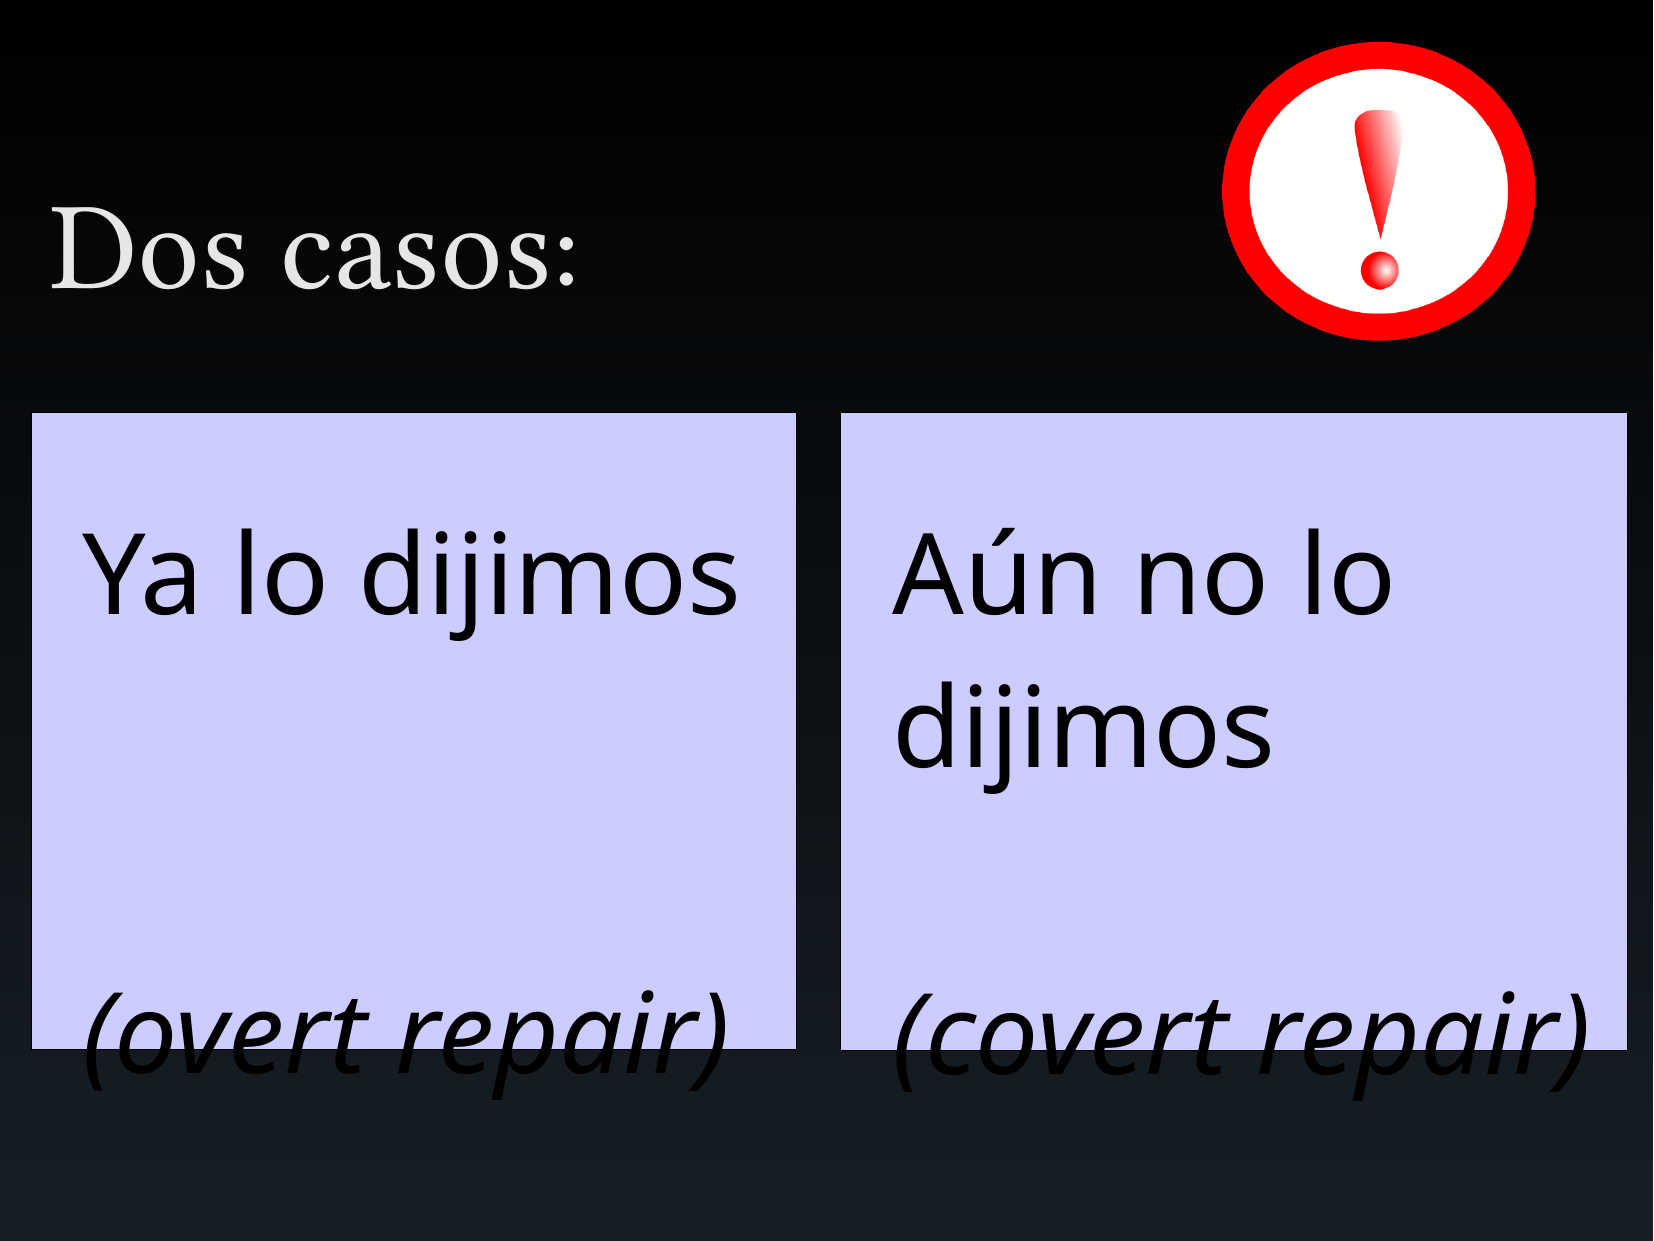

Dos casos:
Ya lo dijimos
(overt repair)
Aún no lo dijimos
(covert repair)